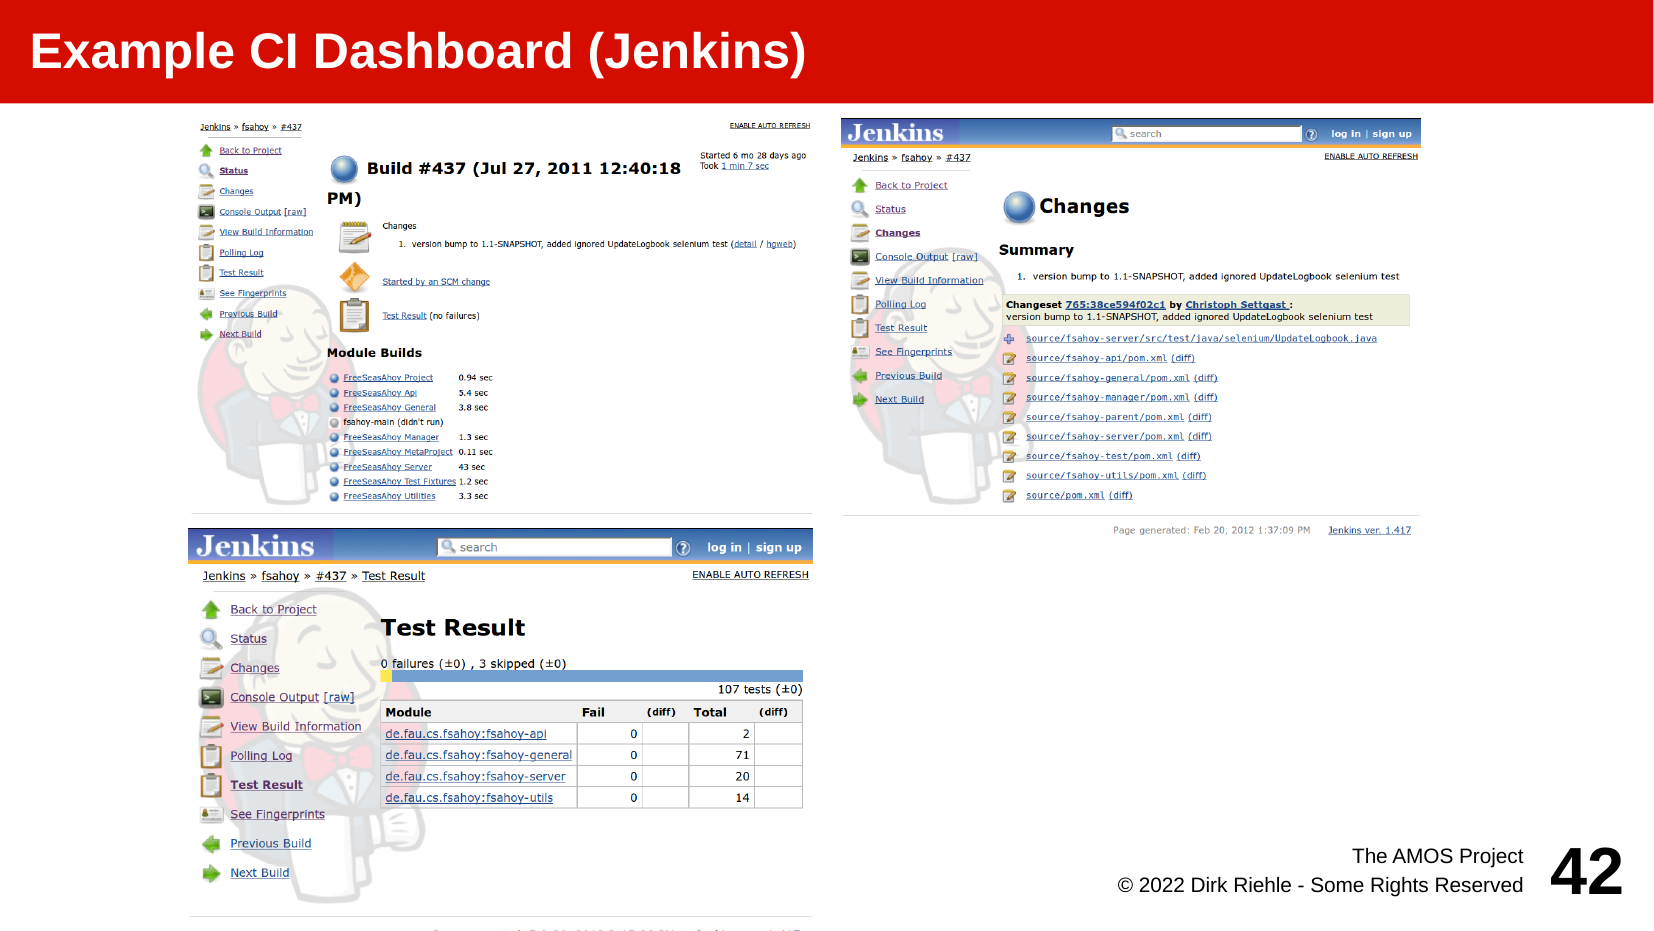

# Example CI Dashboard (Jenkins)
The AMOS Project
42
© 2022 Dirk Riehle - Some Rights Reserved